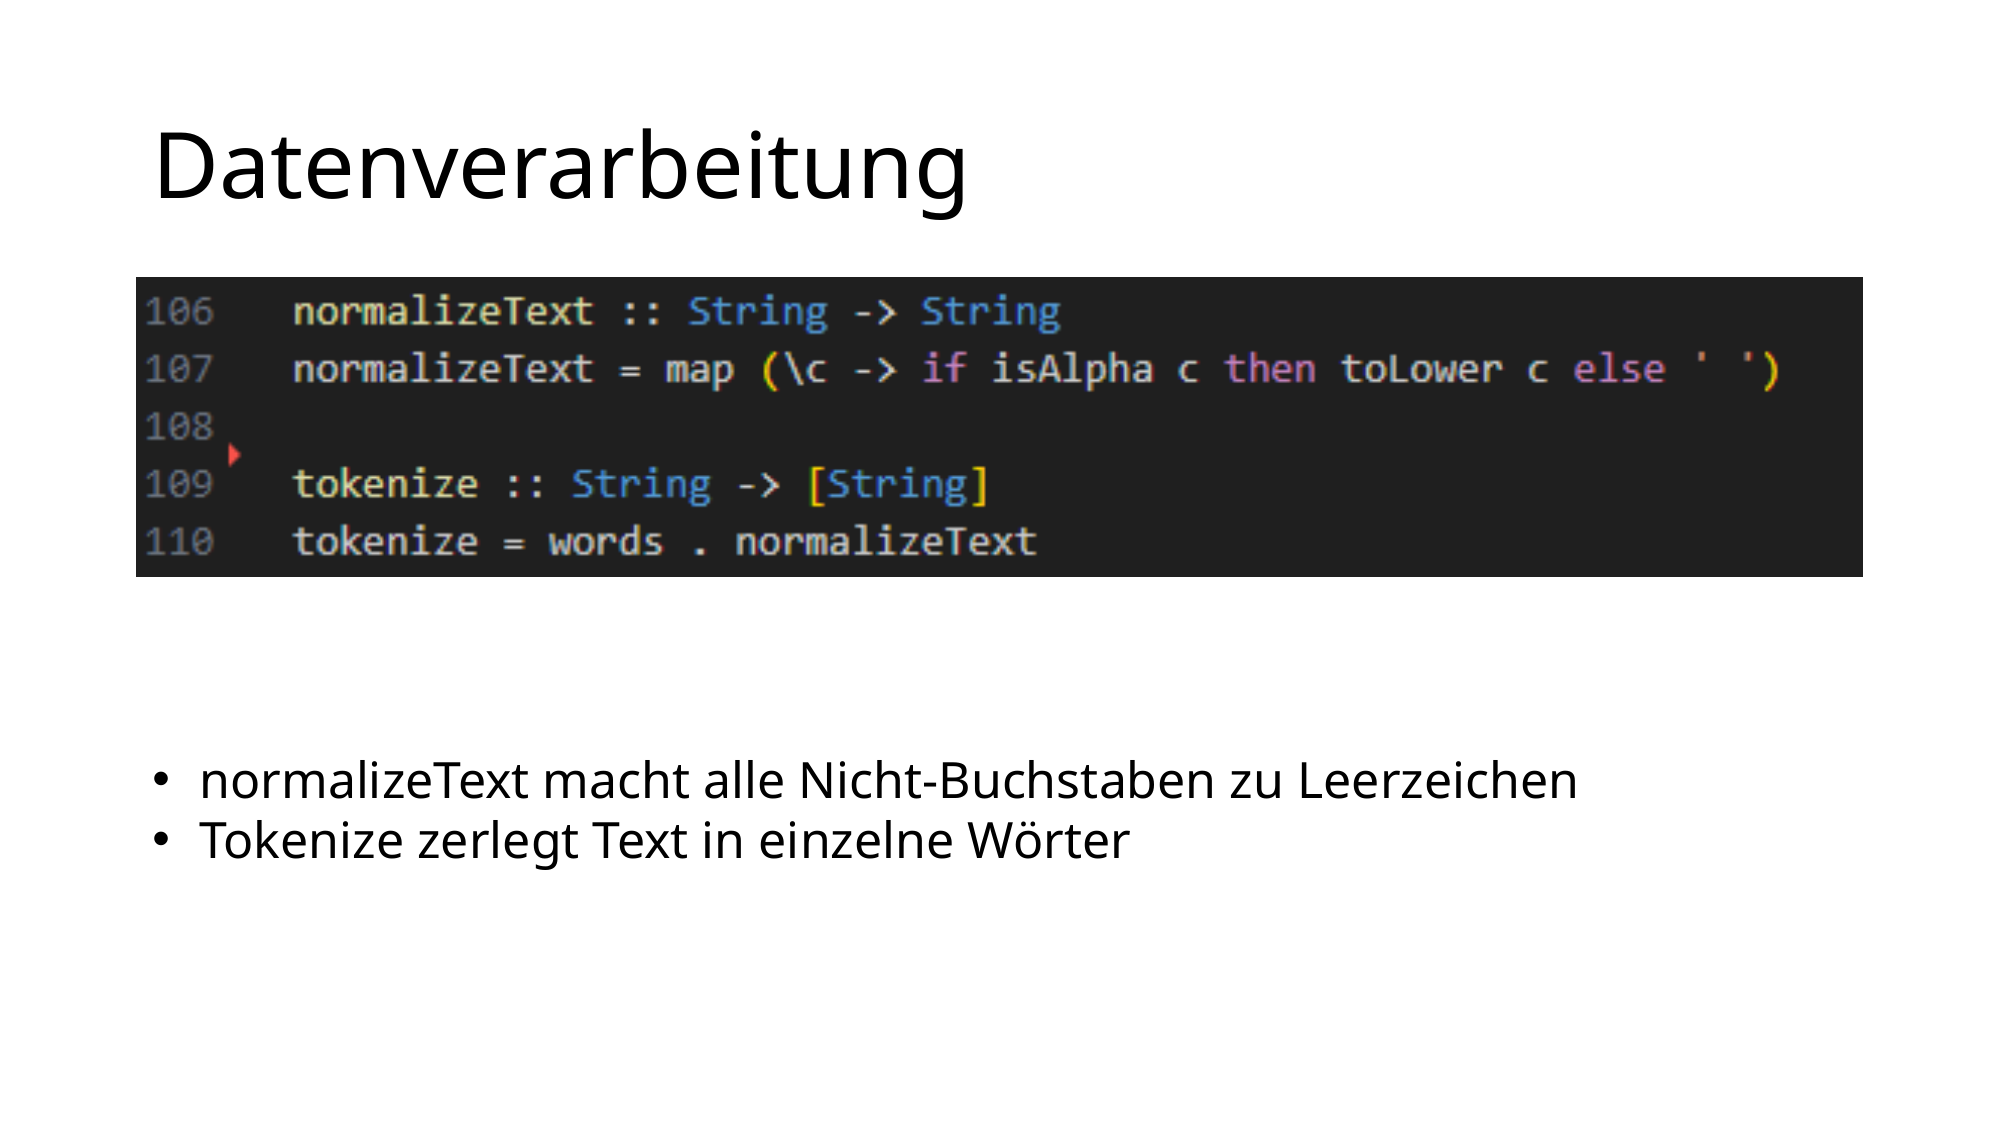

# Datenverarbeitung
normalizeText macht alle Nicht-Buchstaben zu Leerzeichen
Tokenize zerlegt Text in einzelne Wörter